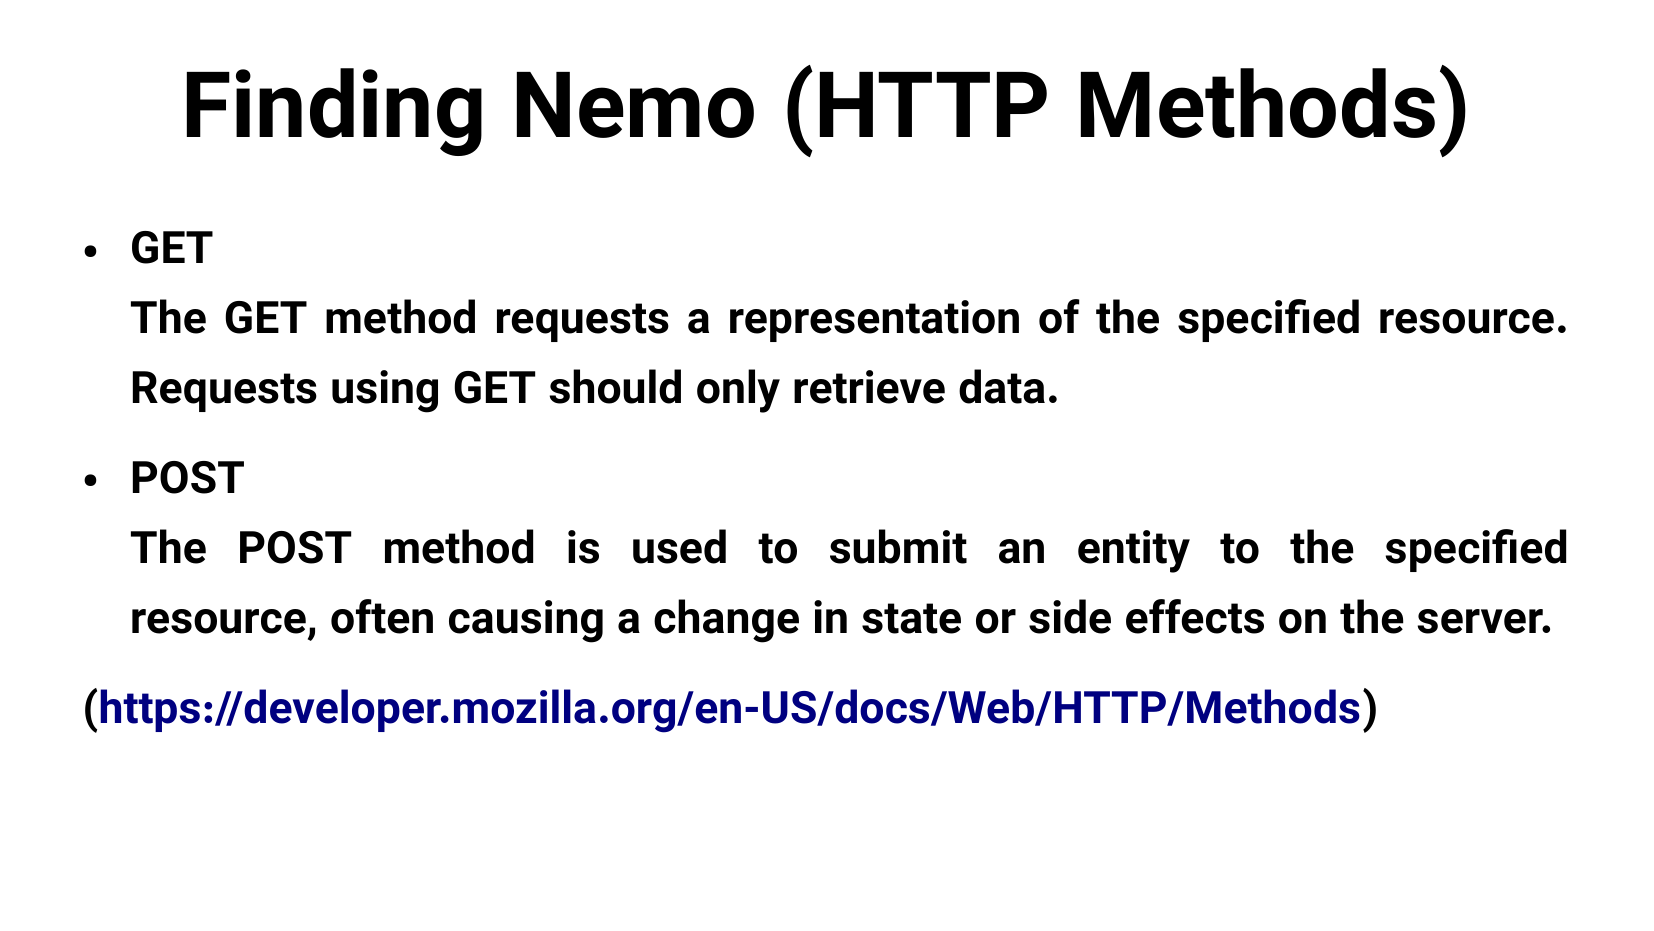

# Finding Nemo (HTTP Methods)
GET
The GET method requests a representation of the specified resource. Requests using GET should only retrieve data.
POST
The POST method is used to submit an entity to the specified resource, often causing a change in state or side effects on the server.
(https://developer.mozilla.org/en-US/docs/Web/HTTP/Methods)